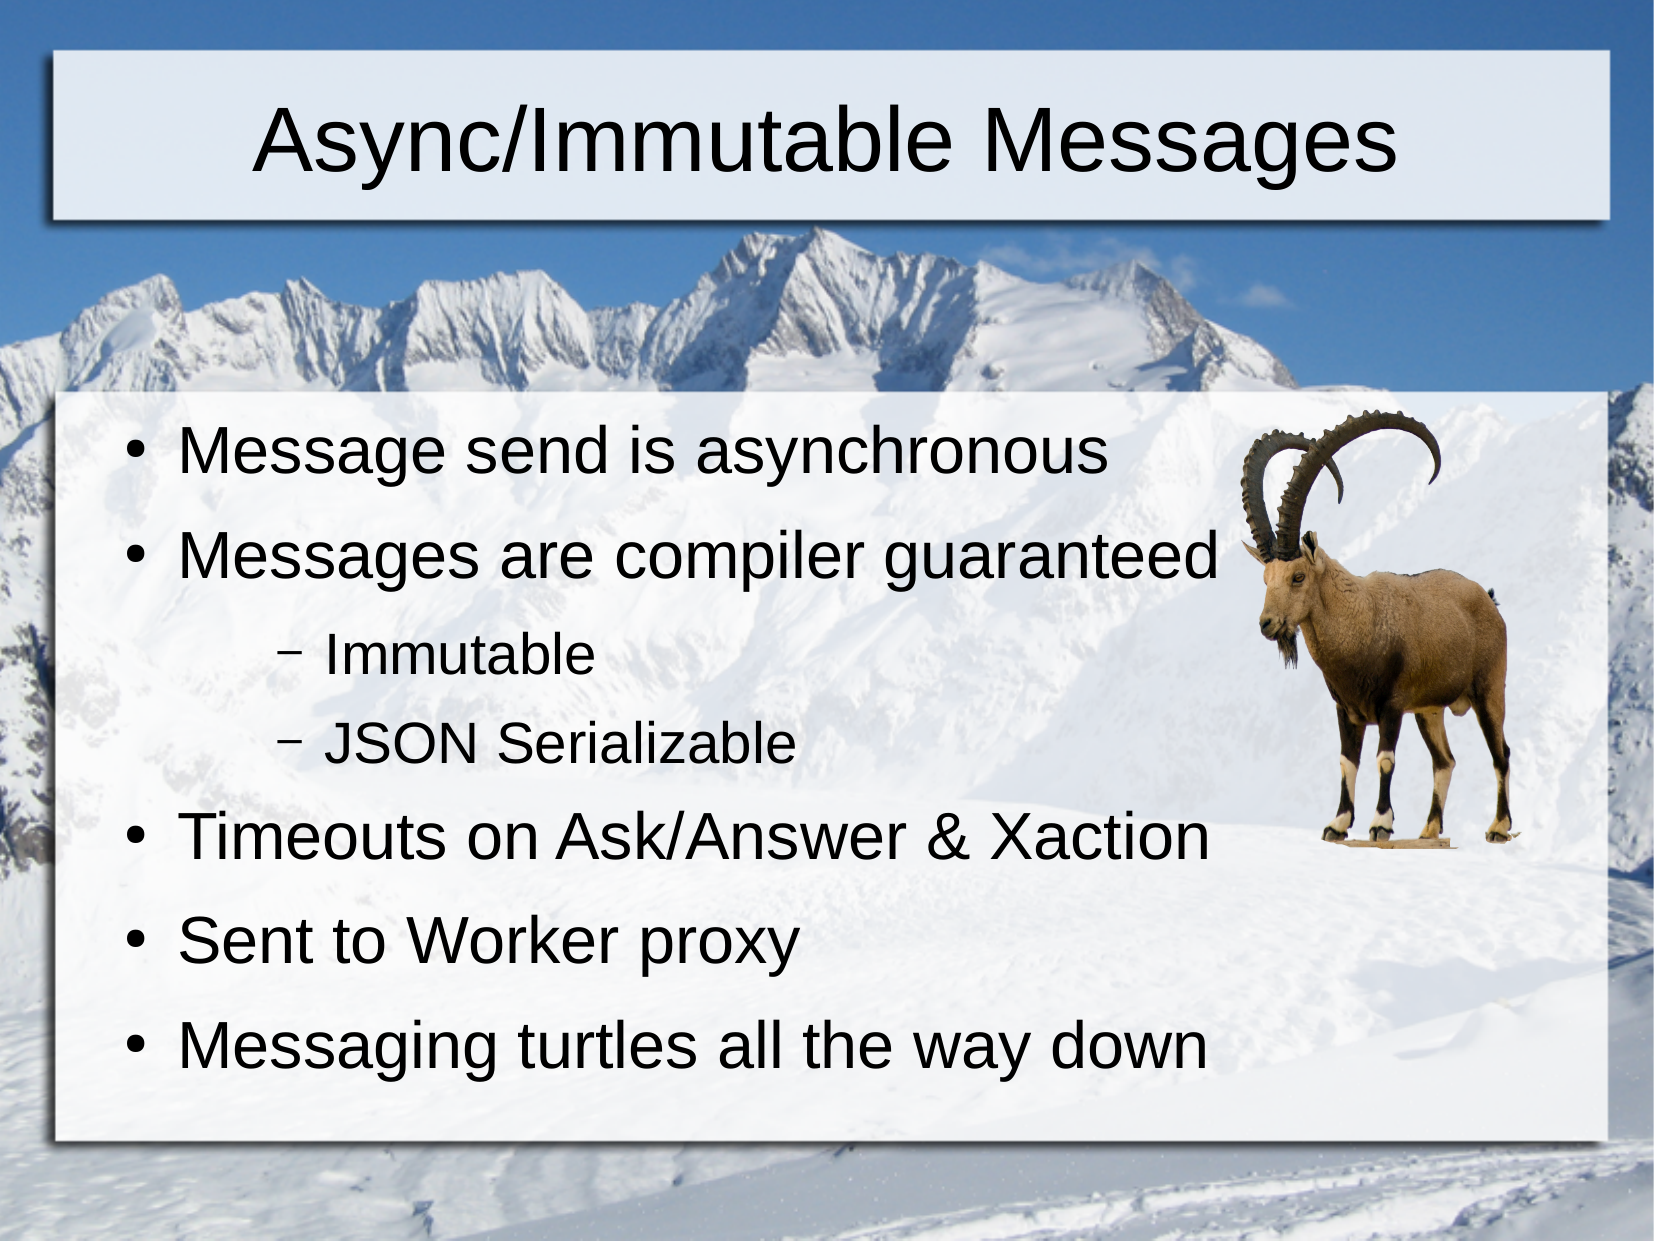

# Async/Immutable Messages
Message send is asynchronous
Messages are compiler guaranteed
Immutable
JSON Serializable
Timeouts on Ask/Answer & Xaction
Sent to Worker proxy
Messaging turtles all the way down